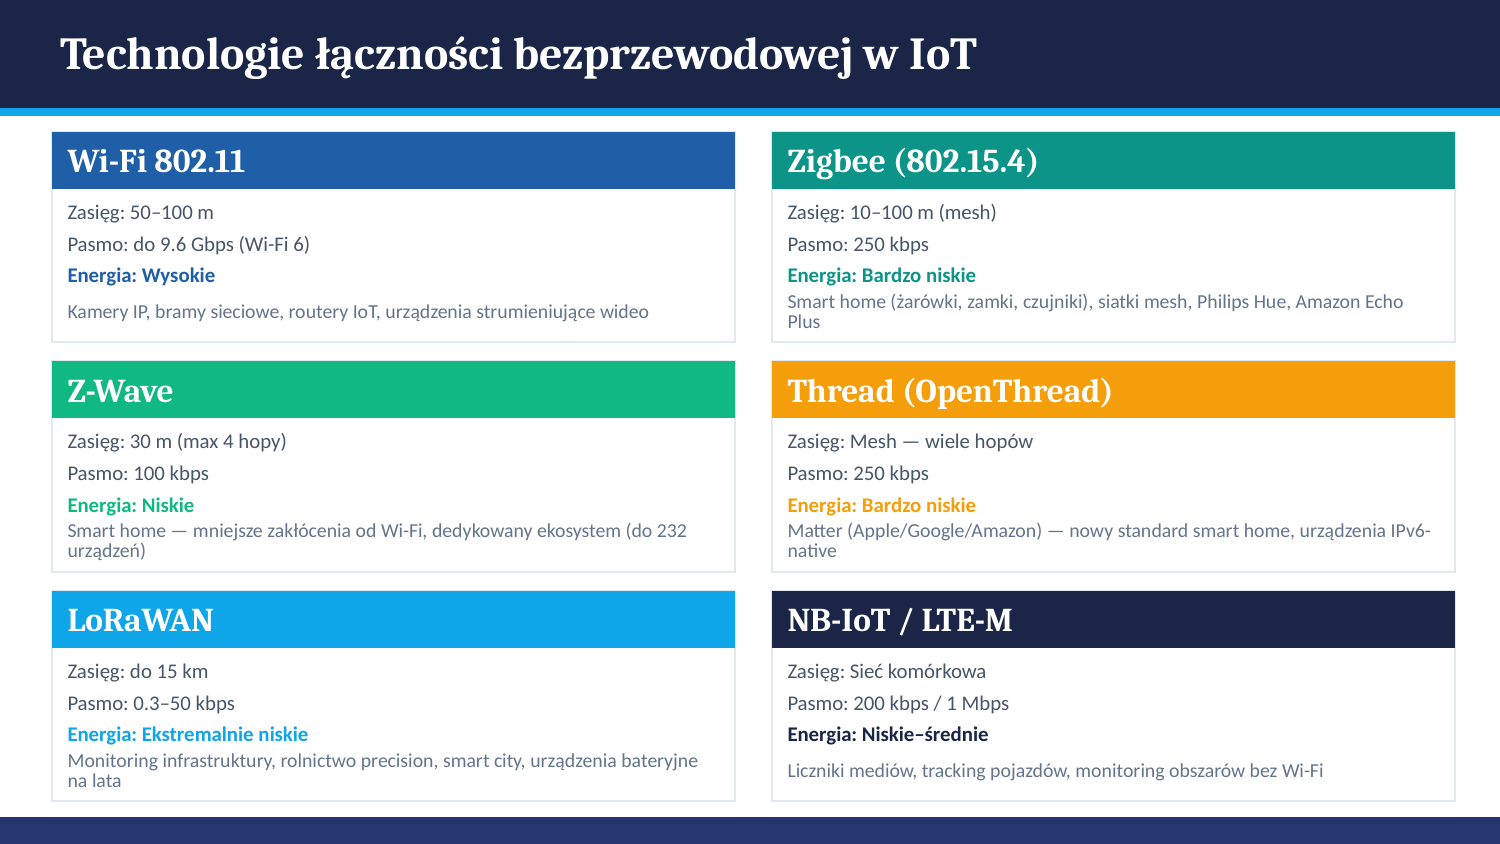

Technologie łączności bezprzewodowej w IoT
Wi-Fi 802.11
Zigbee (802.15.4)
Zasięg: 50–100 m
Zasięg: 10–100 m (mesh)
Pasmo: do 9.6 Gbps (Wi-Fi 6)
Pasmo: 250 kbps
Energia: Wysokie
Energia: Bardzo niskie
Kamery IP, bramy sieciowe, routery IoT, urządzenia strumieniujące wideo
Smart home (żarówki, zamki, czujniki), siatki mesh, Philips Hue, Amazon Echo Plus
Z-Wave
Thread (OpenThread)
Zasięg: 30 m (max 4 hopy)
Zasięg: Mesh — wiele hopów
Pasmo: 100 kbps
Pasmo: 250 kbps
Energia: Niskie
Energia: Bardzo niskie
Smart home — mniejsze zakłócenia od Wi-Fi, dedykowany ekosystem (do 232 urządzeń)
Matter (Apple/Google/Amazon) — nowy standard smart home, urządzenia IPv6-native
LoRaWAN
NB-IoT / LTE-M
Zasięg: do 15 km
Zasięg: Sieć komórkowa
Pasmo: 0.3–50 kbps
Pasmo: 200 kbps / 1 Mbps
Energia: Ekstremalnie niskie
Energia: Niskie–średnie
Monitoring infrastruktury, rolnictwo precision, smart city, urządzenia bateryjne na lata
Liczniki mediów, tracking pojazdów, monitoring obszarów bez Wi-Fi